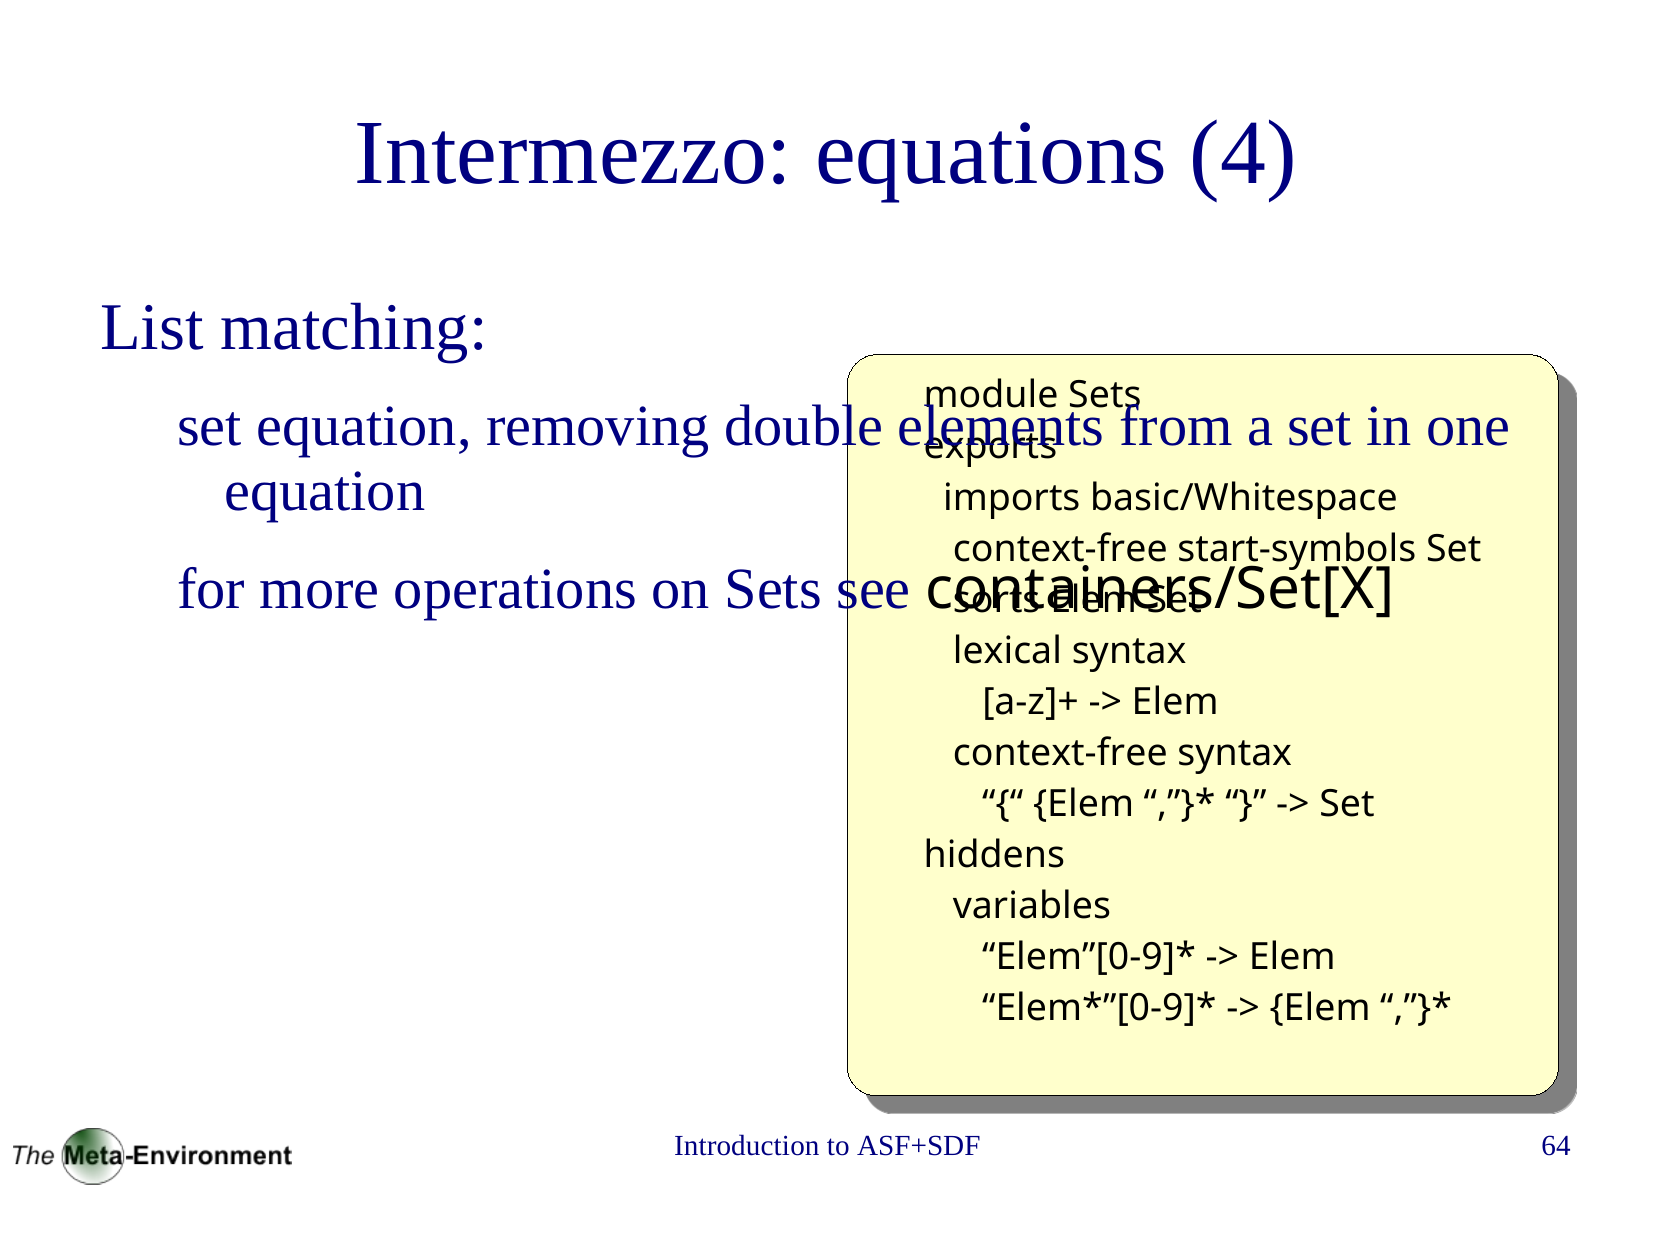

# Intermezzo: equations (4)
List matching:
set equation, removing double elements from a set in one equation
for more operations on Sets see containers/Set[X]
module Sets
exports
 imports basic/Whitespace
 context-free start-symbols Set
 sorts Elem Set
 lexical syntax
 [a-z]+ -> Elem
 context-free syntax
 “{“ {Elem “,”}* “}” -> Set
hiddens
 variables
 “Elem”[0-9]* -> Elem
 “Elem*”[0-9]* -> {Elem “,”}*
64